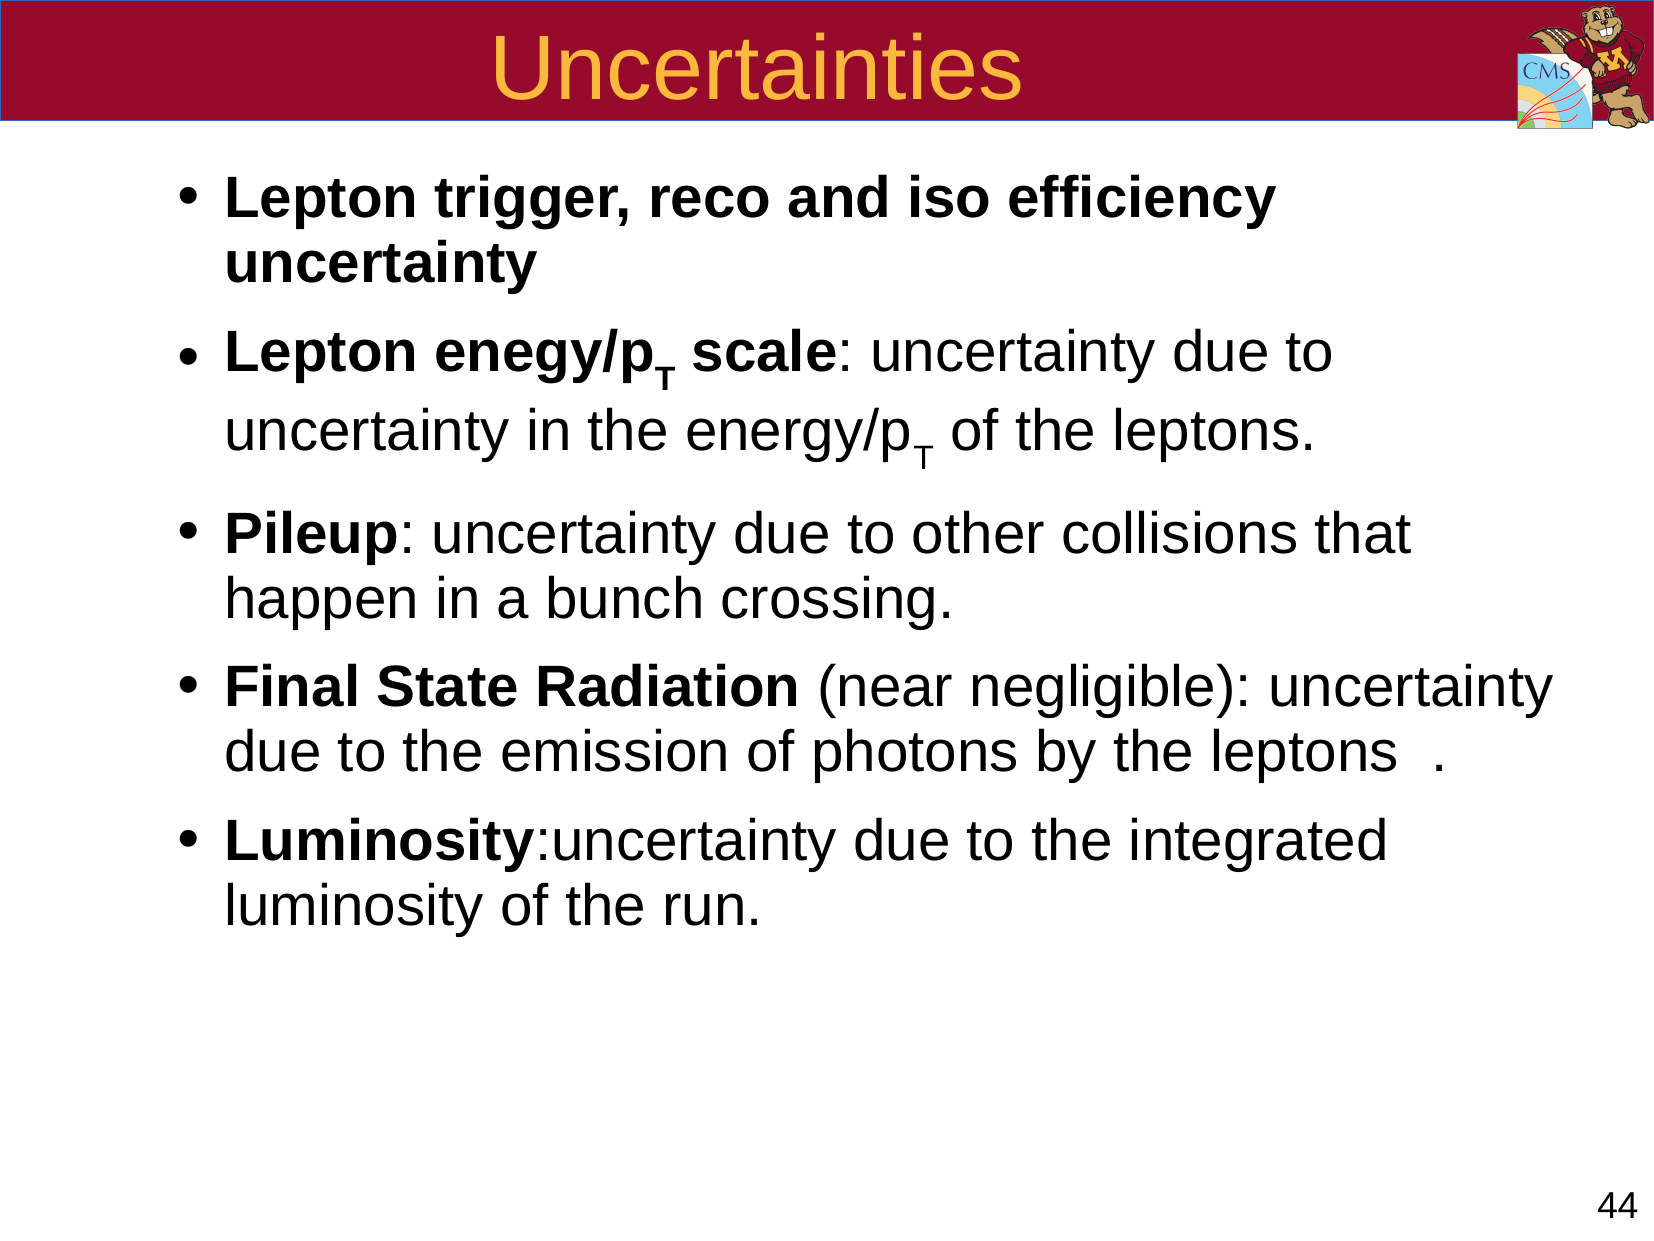

# Uncertainties
Lepton trigger, reco and iso efficiency	uncertainty
Lepton enegy/pT scale: uncertainty due to uncertainty in the energy/pT of the leptons.
Pileup: uncertainty due to other collisions that happen in a bunch crossing.
Final State Radiation (near negligible): uncertainty due to the emission of photons by the leptons .
Luminosity:uncertainty due to the integrated luminosity of the run.
44